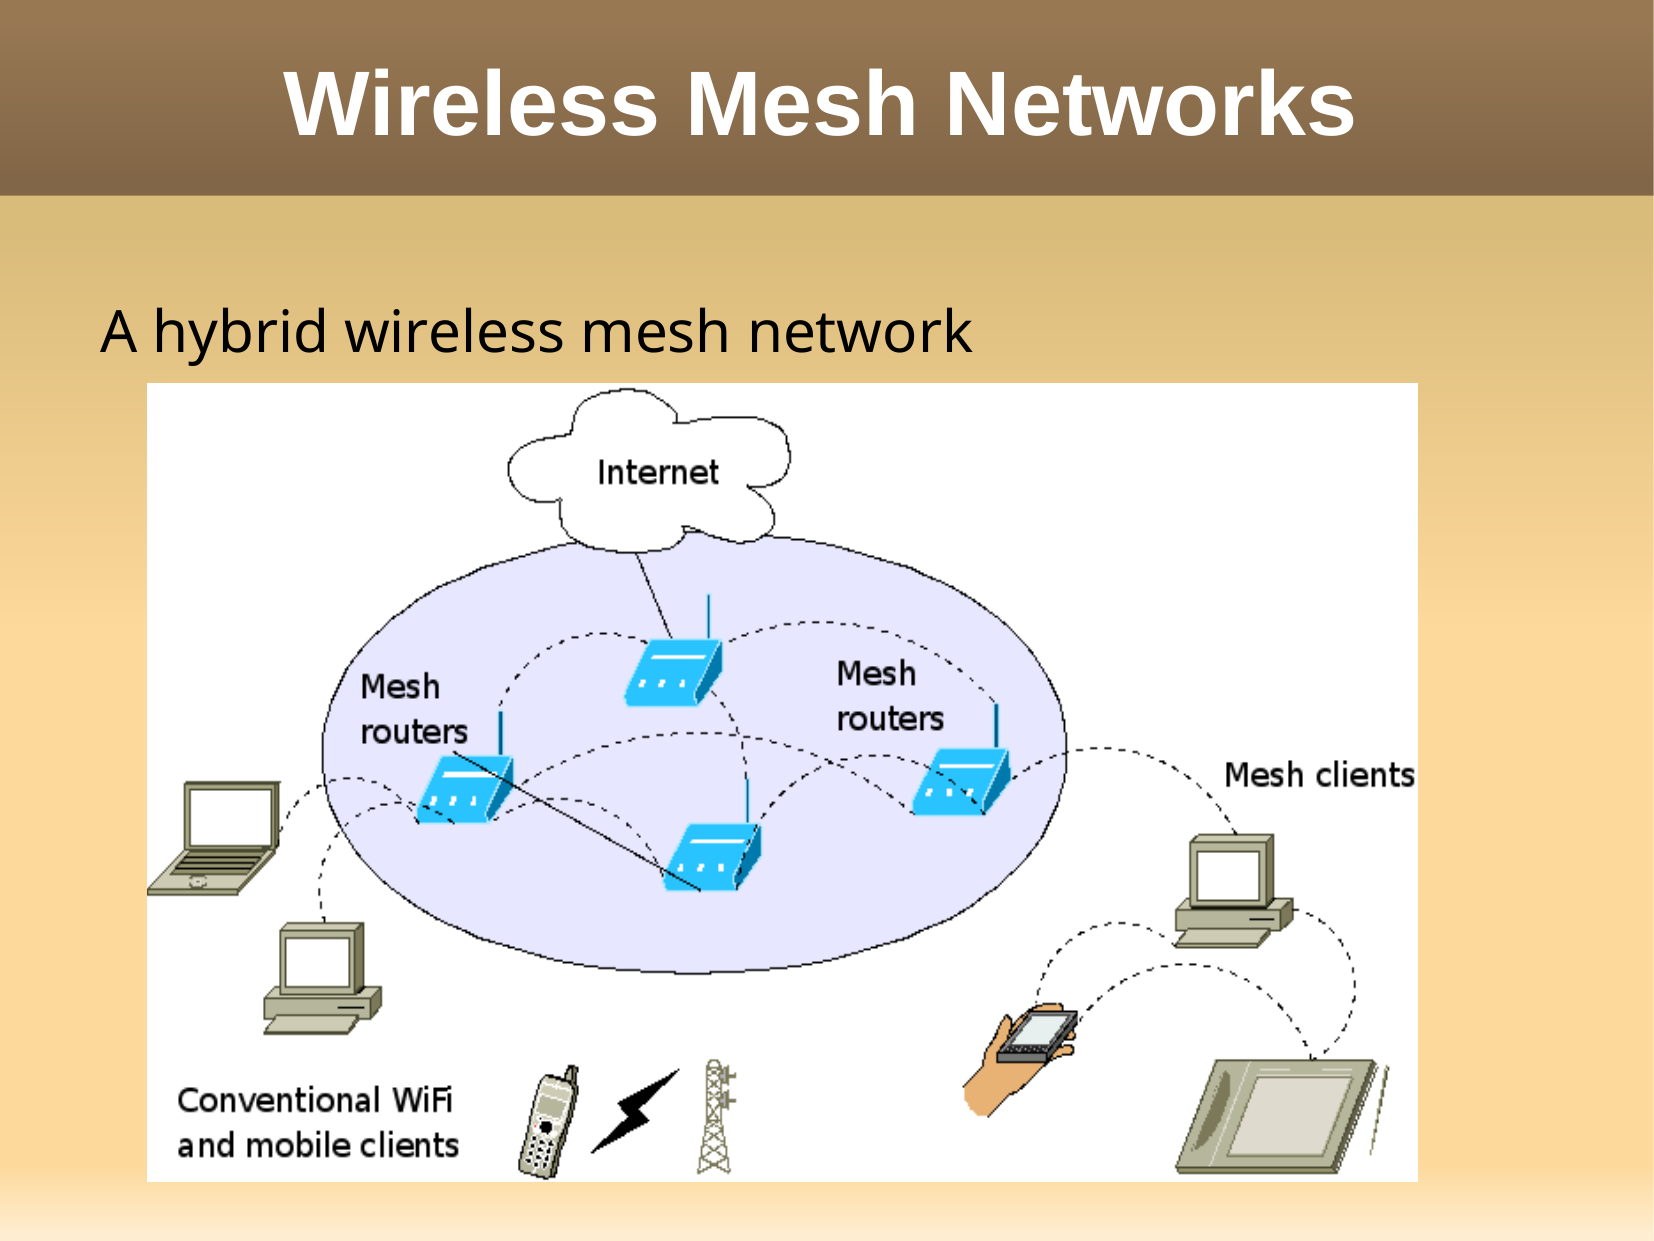

# Wireless Mesh Networks
A hybrid wireless mesh network